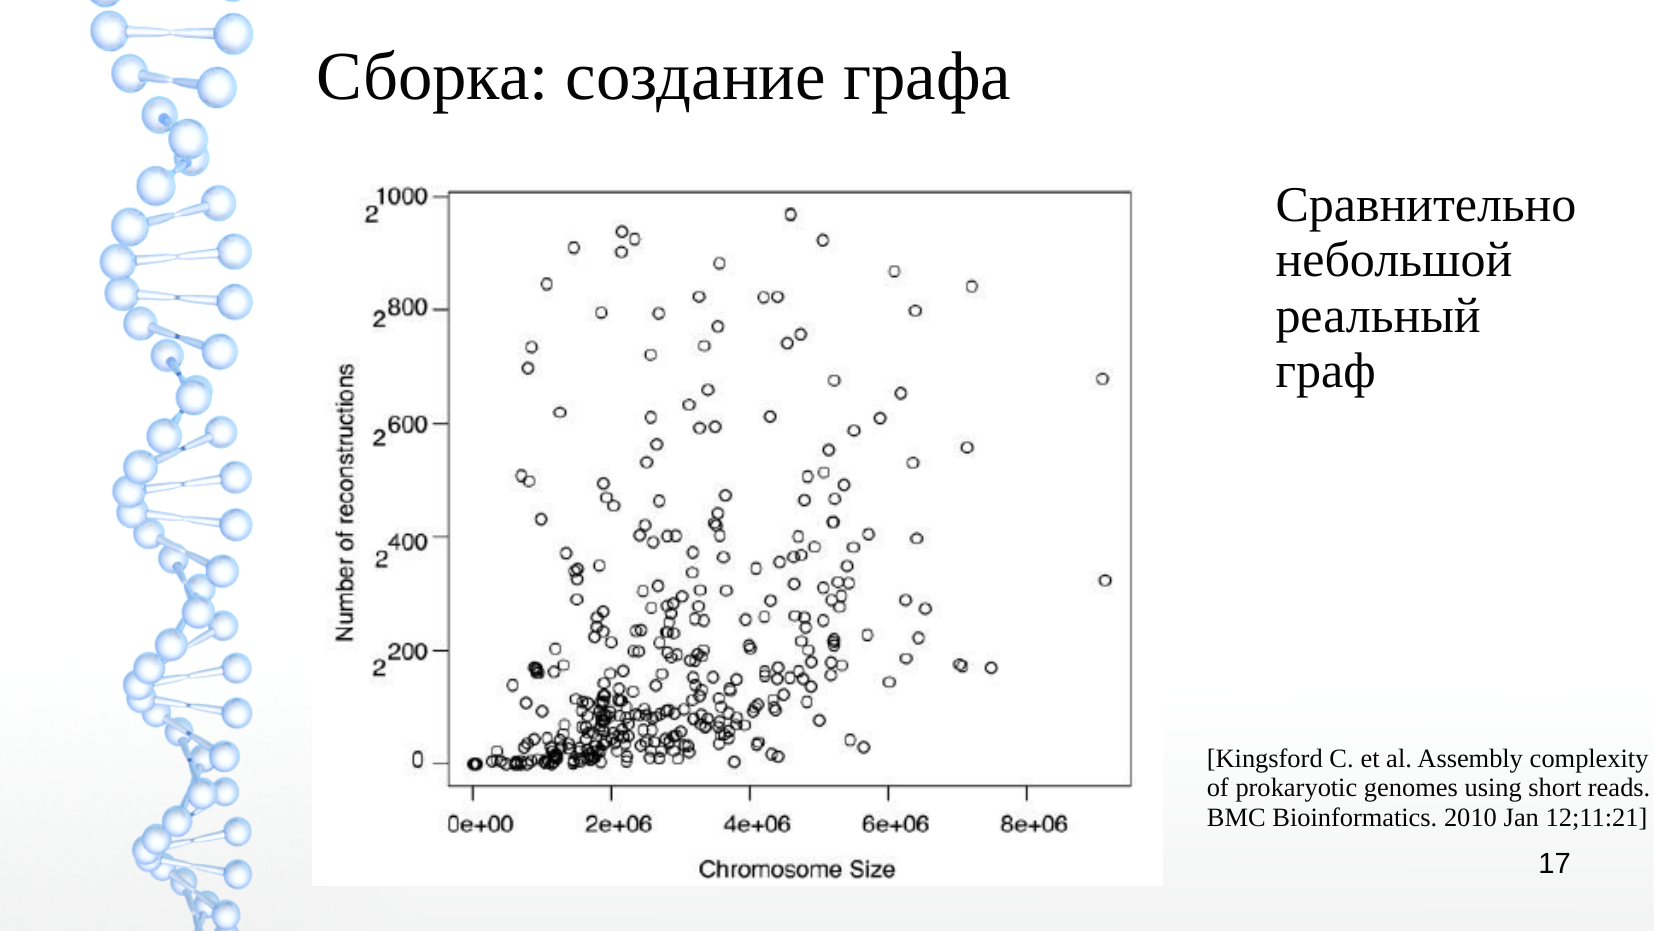

# Сборка: создание графа
Сравнительно
небольшой
реальный
граф
[Kingsford C. et al. Assembly complexity of prokaryotic genomes using short reads. BMC Bioinformatics. 2010 Jan 12;11:21]
17